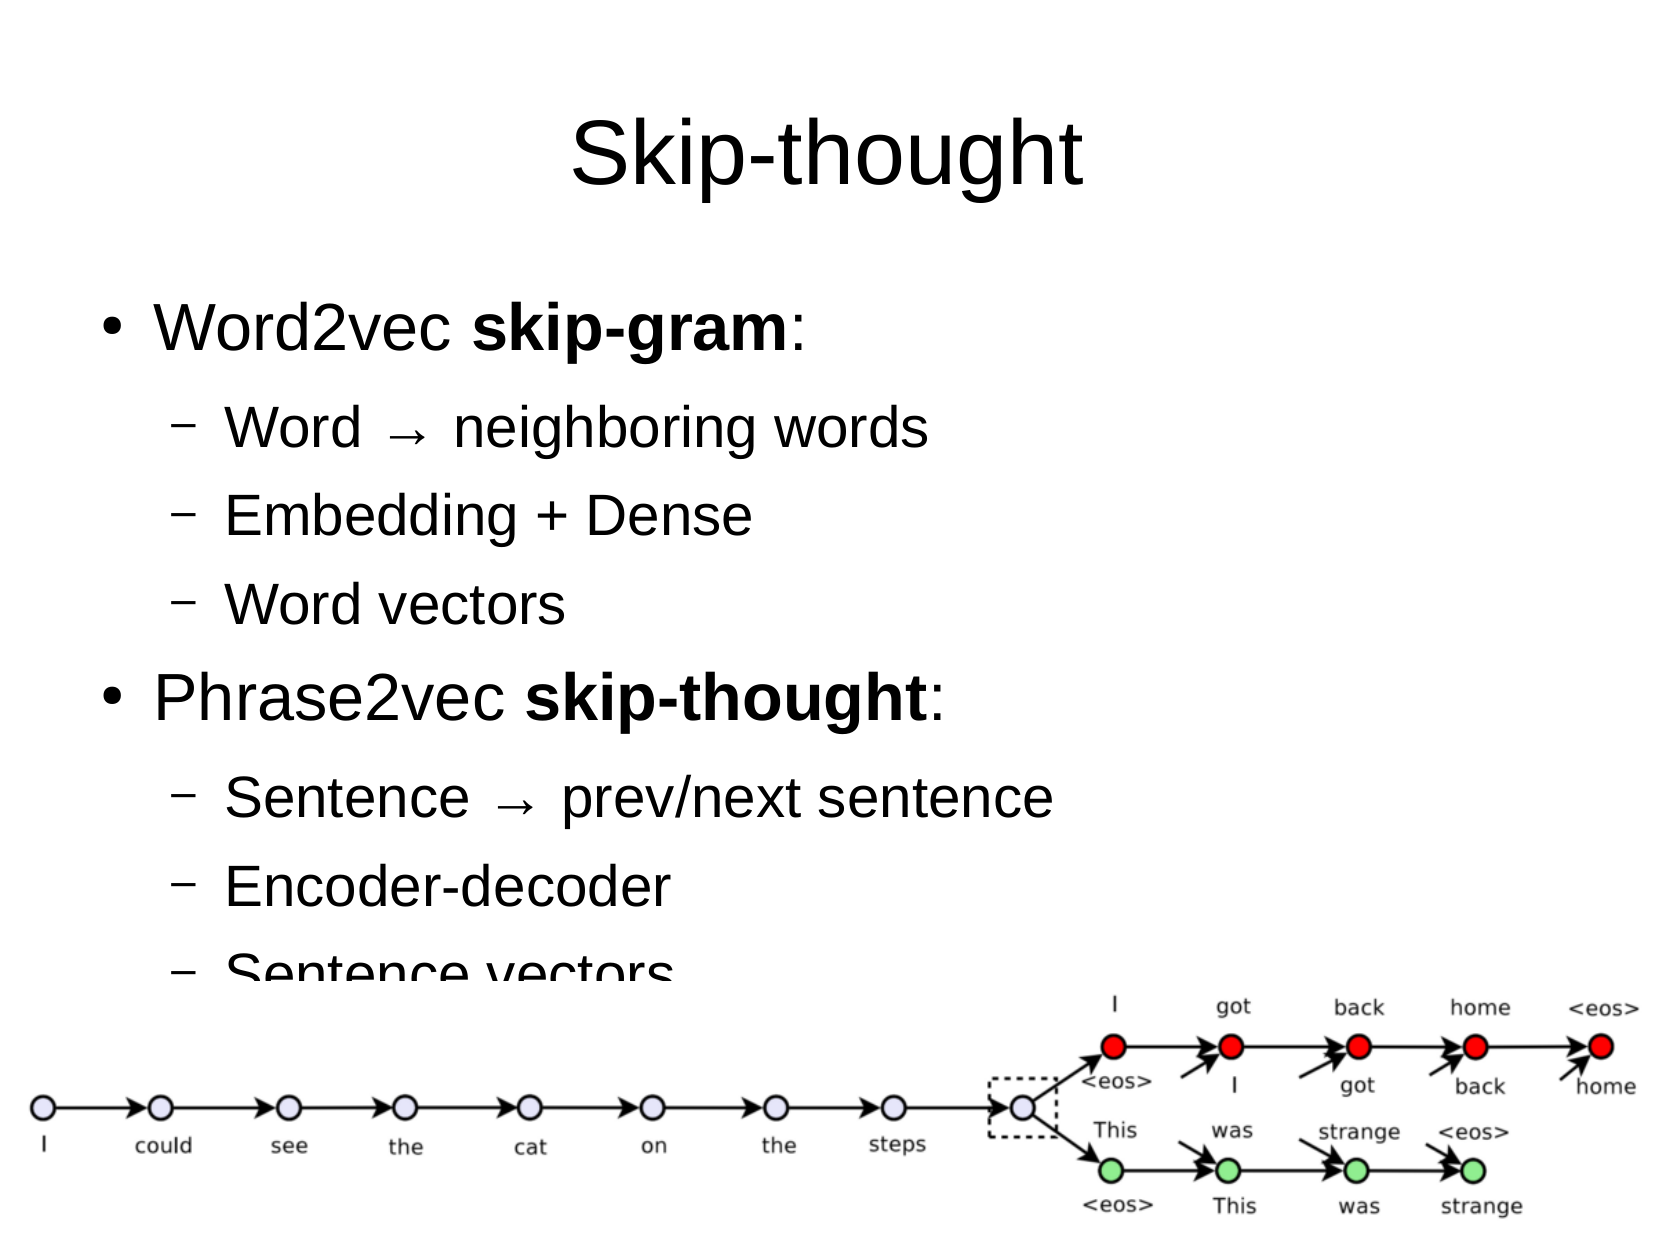

# Skip-thought
Word2vec skip-gram:
Word → neighboring words
Embedding + Dense
Word vectors
Phrase2vec skip-thought:
Sentence → prev/next sentence
Encoder-decoder
Sentence vectors